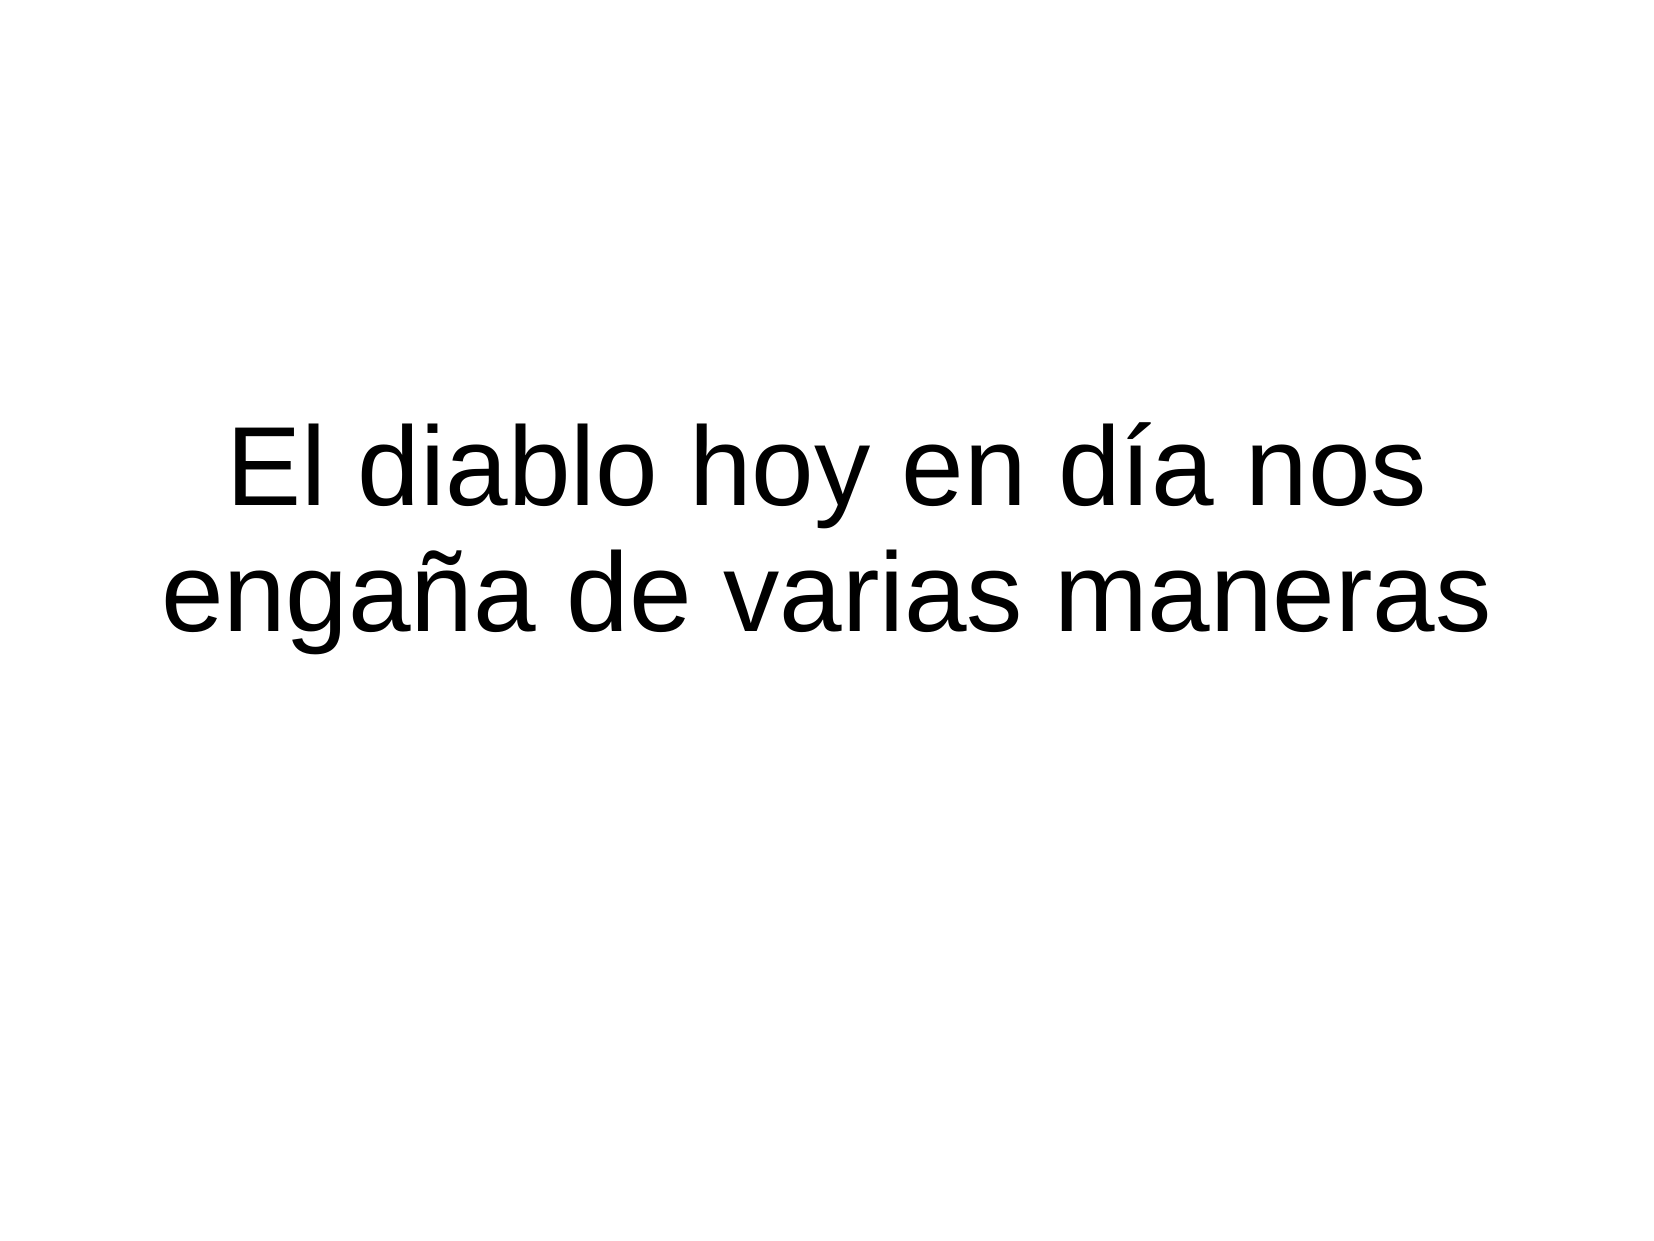

# El diablo hoy en día nos engaña de varias maneras